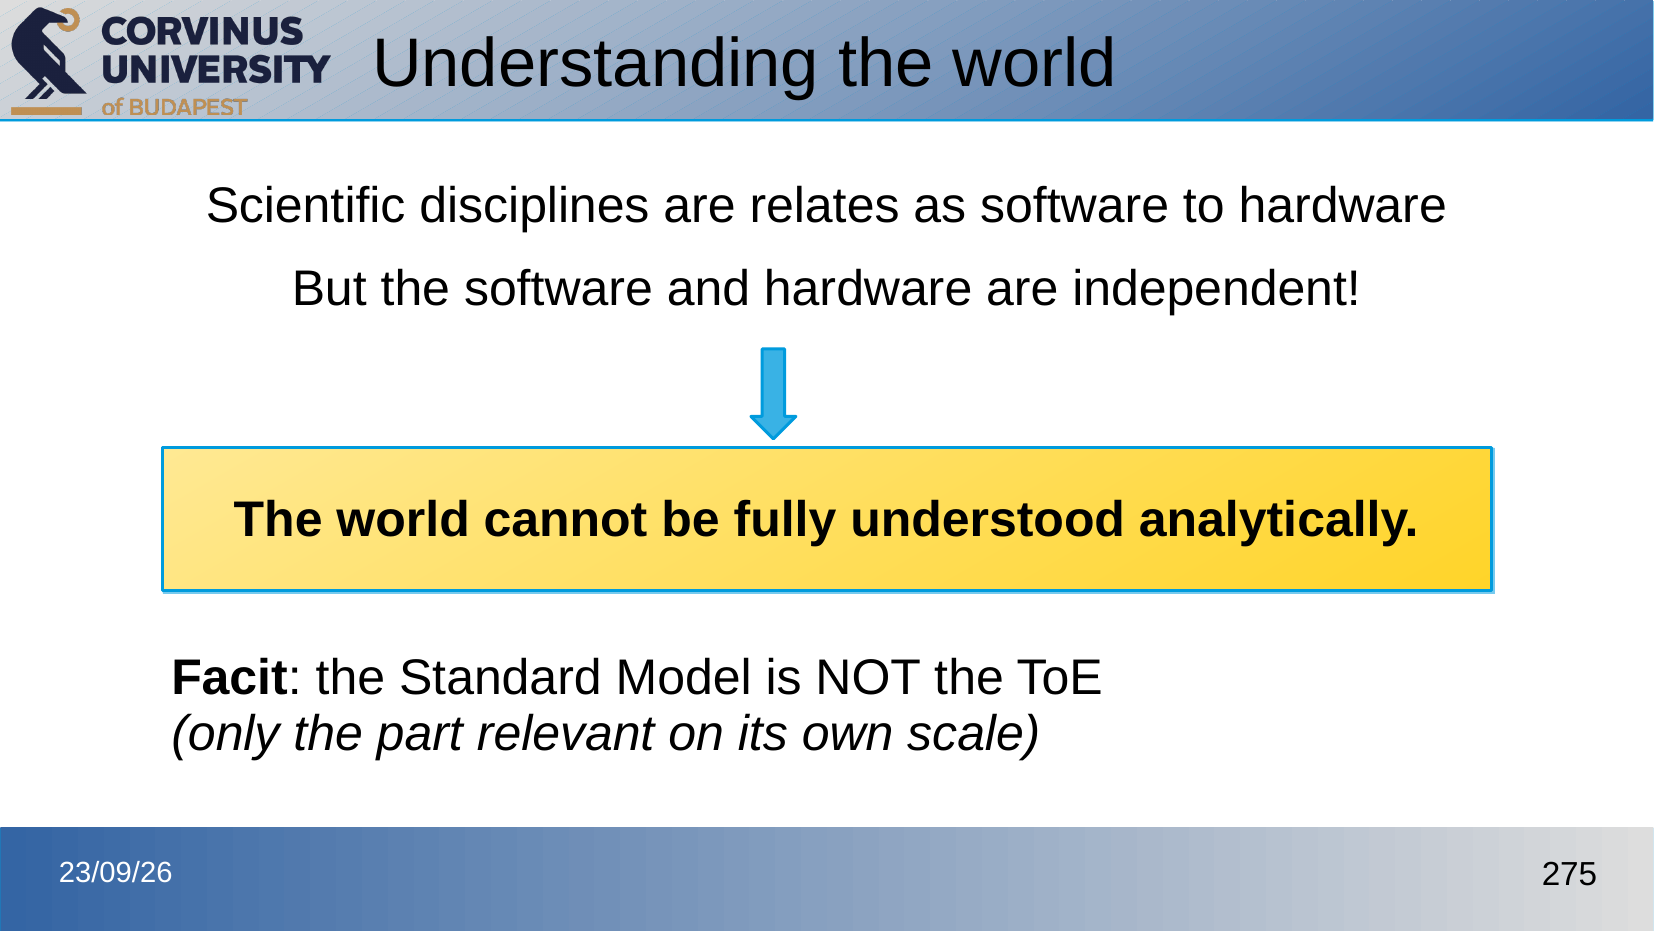

# Understanding the world
Scientific disciplines are relates as software to hardware
But the software and hardware are independent!
The world cannot be fully understood analytically.
Facit: the Standard Model is NOT the ToE
(only the part relevant on its own scale)